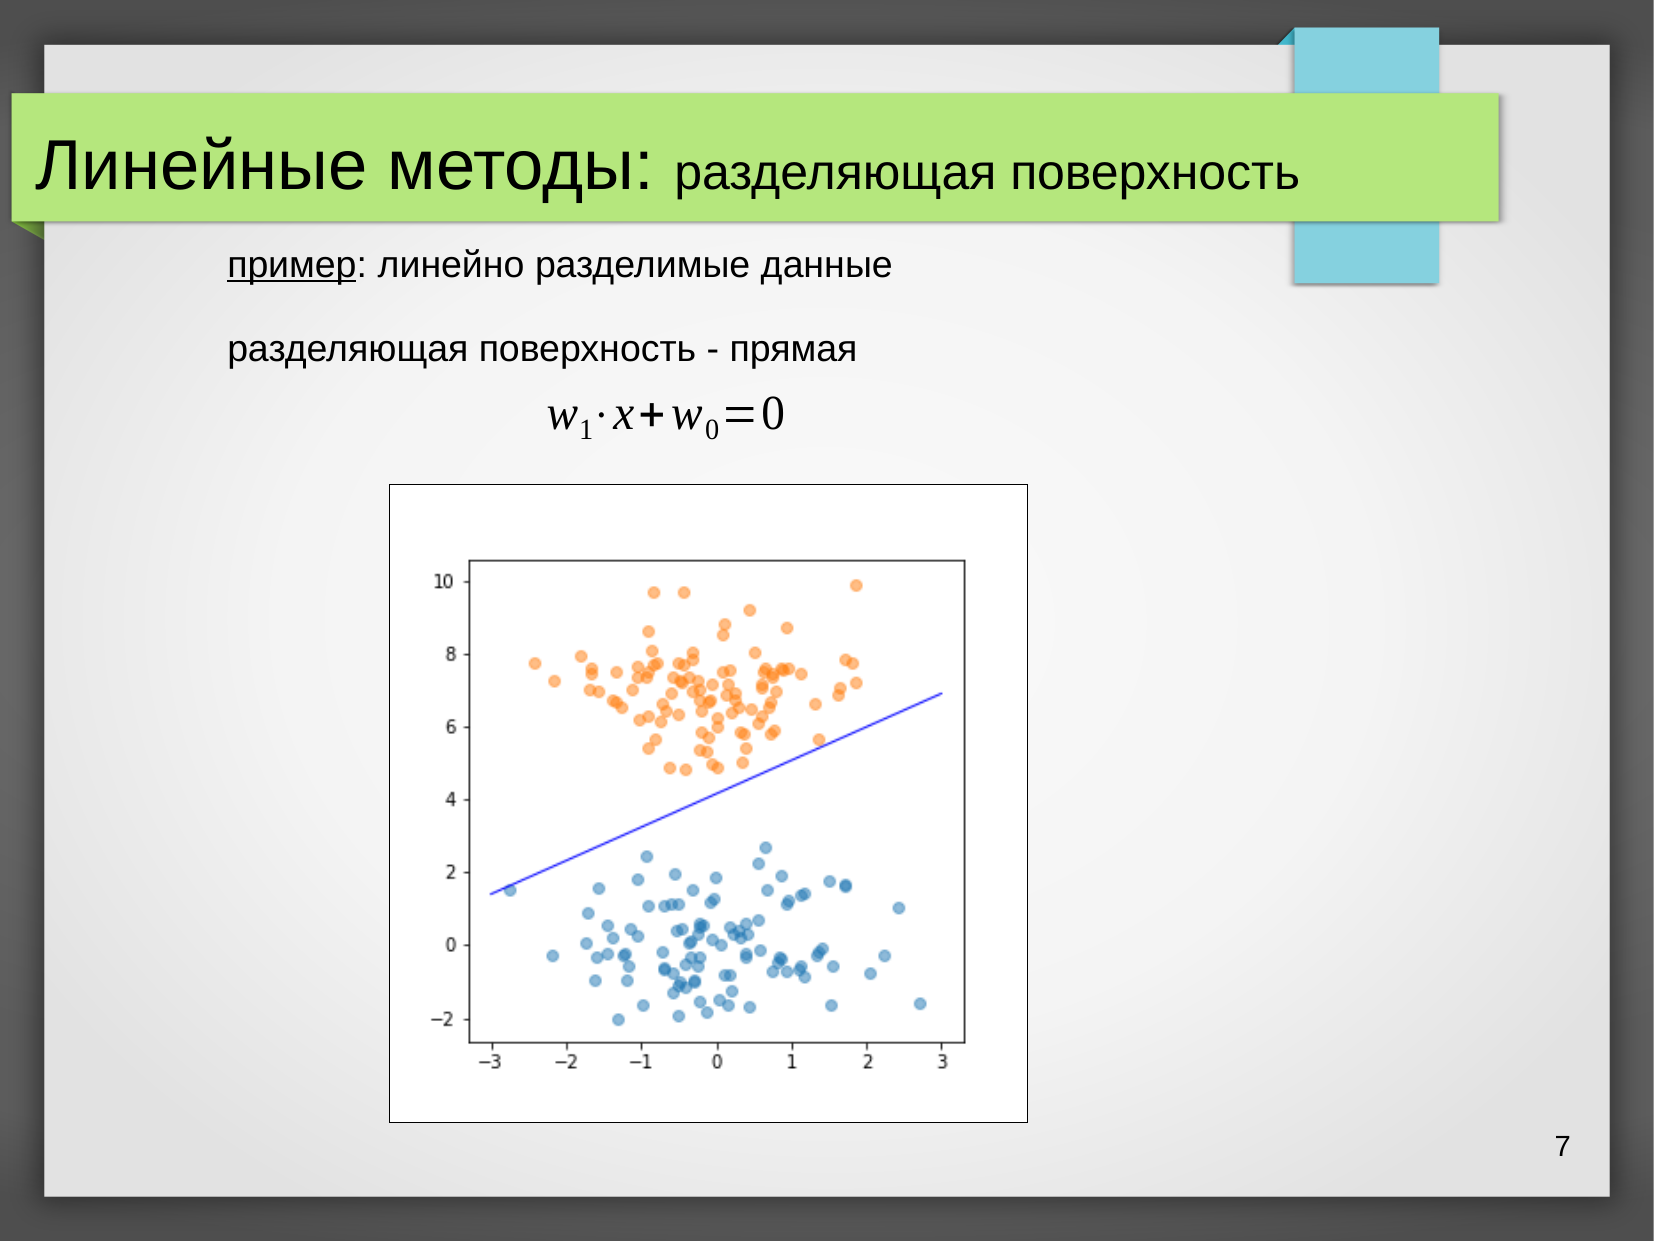

# Линейные методы: разделяющая поверхность
пример: линейно разделимые данные
разделяющая поверхность - прямая
7